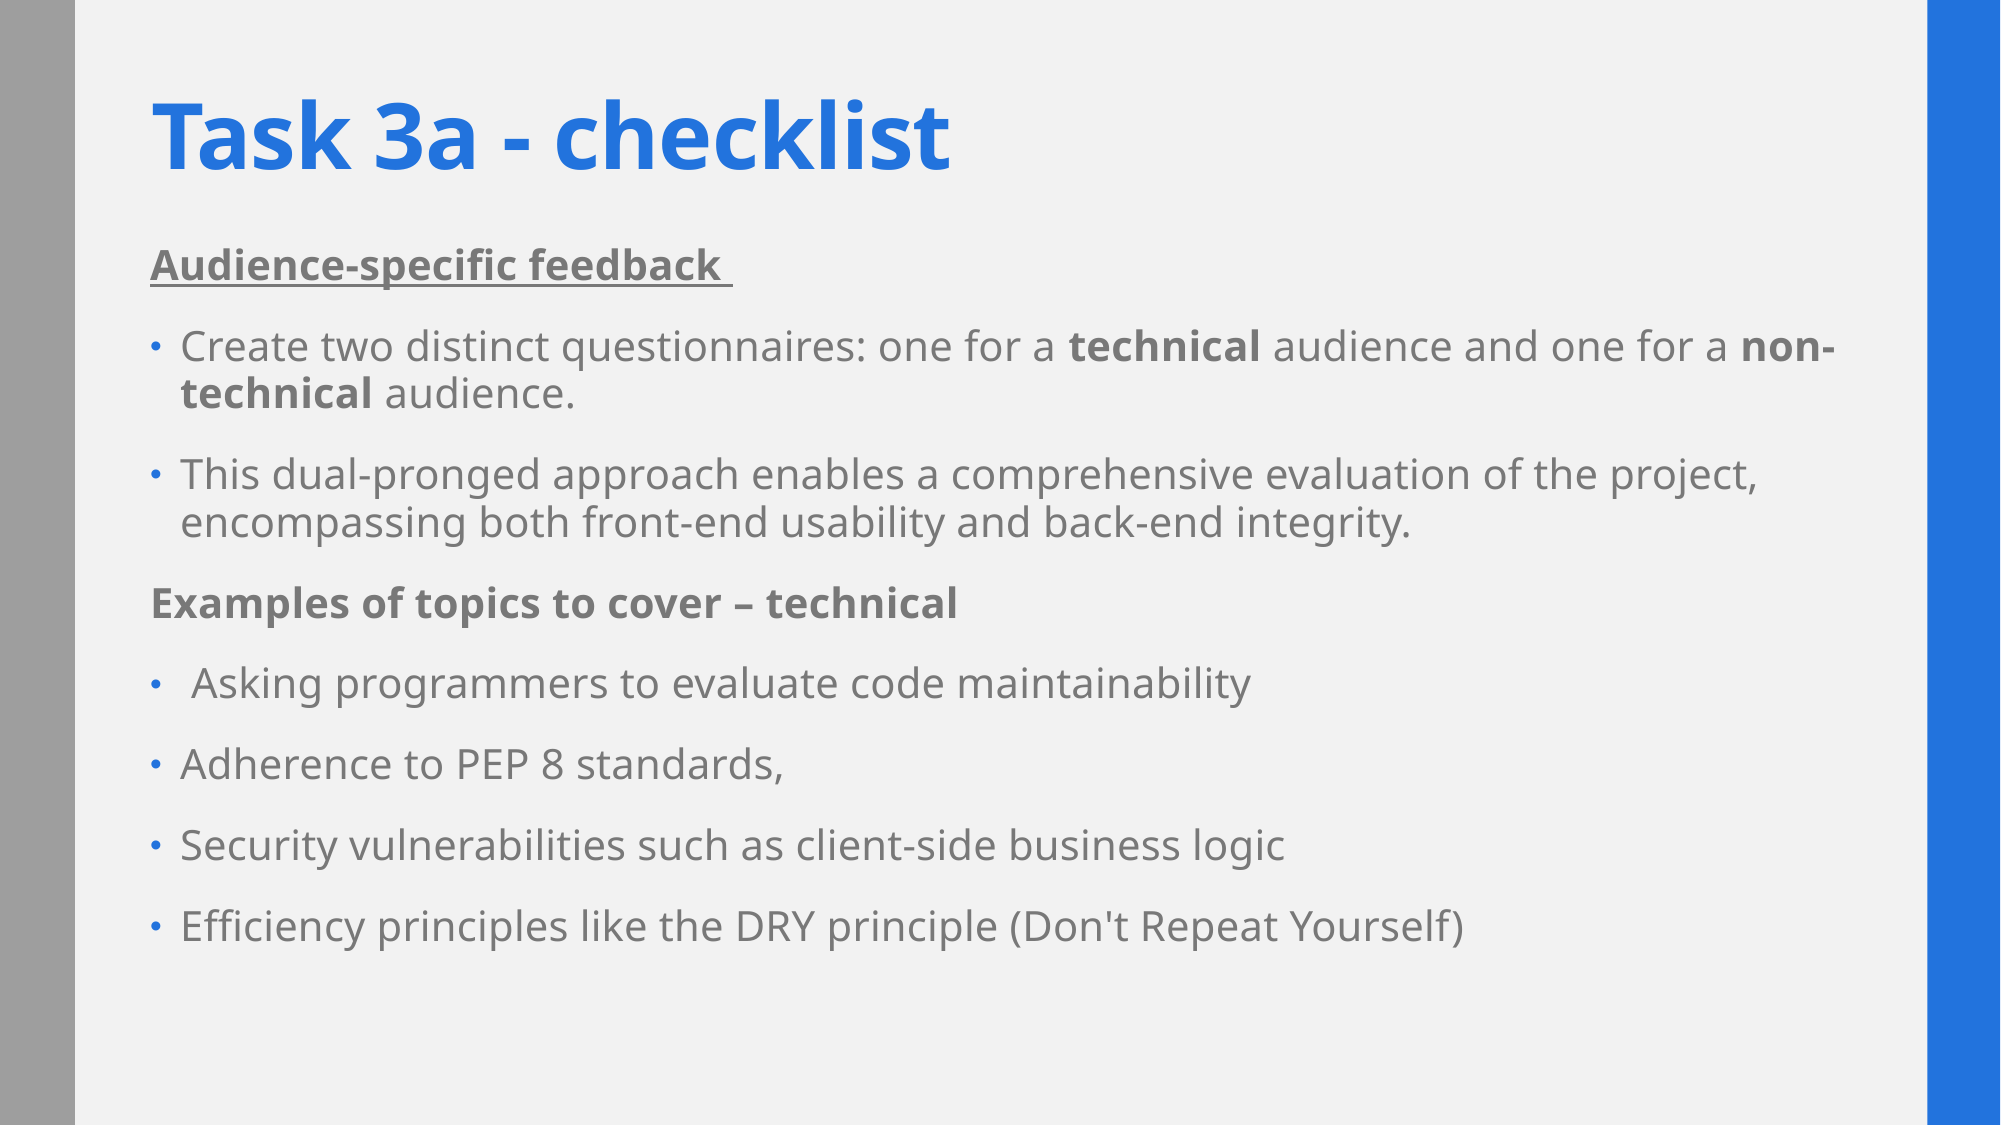

Task 3a - checklist
# Audience-specific feedback
Create two distinct questionnaires: one for a technical audience and one for a non-technical audience.
This dual-pronged approach enables a comprehensive evaluation of the project, encompassing both front-end usability and back-end integrity.
Examples of topics to cover – technical
 Asking programmers to evaluate code maintainability
Adherence to PEP 8 standards,
Security vulnerabilities such as client-side business logic
Efficiency principles like the DRY principle (Don't Repeat Yourself)